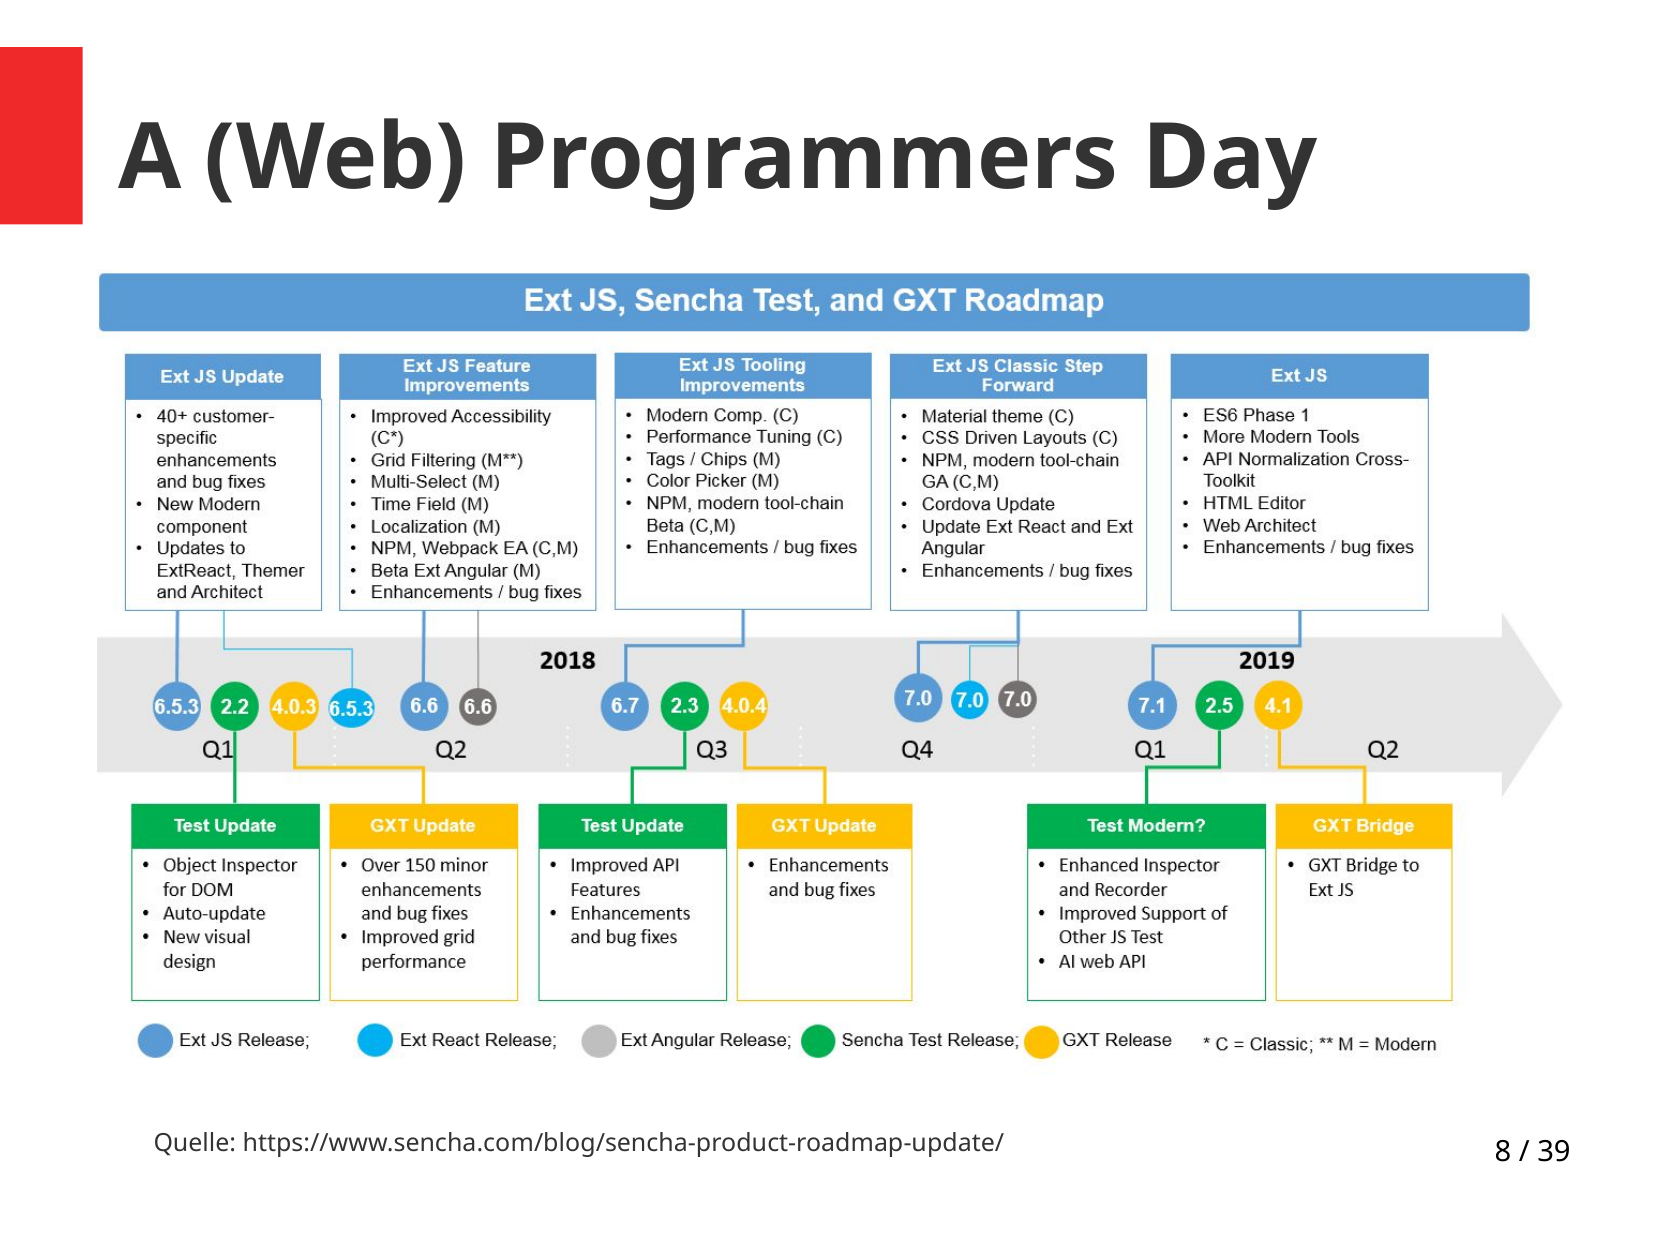

# A (Web) Programmers Day
Quelle: https://www.sencha.com/blog/sencha-product-roadmap-update/
8